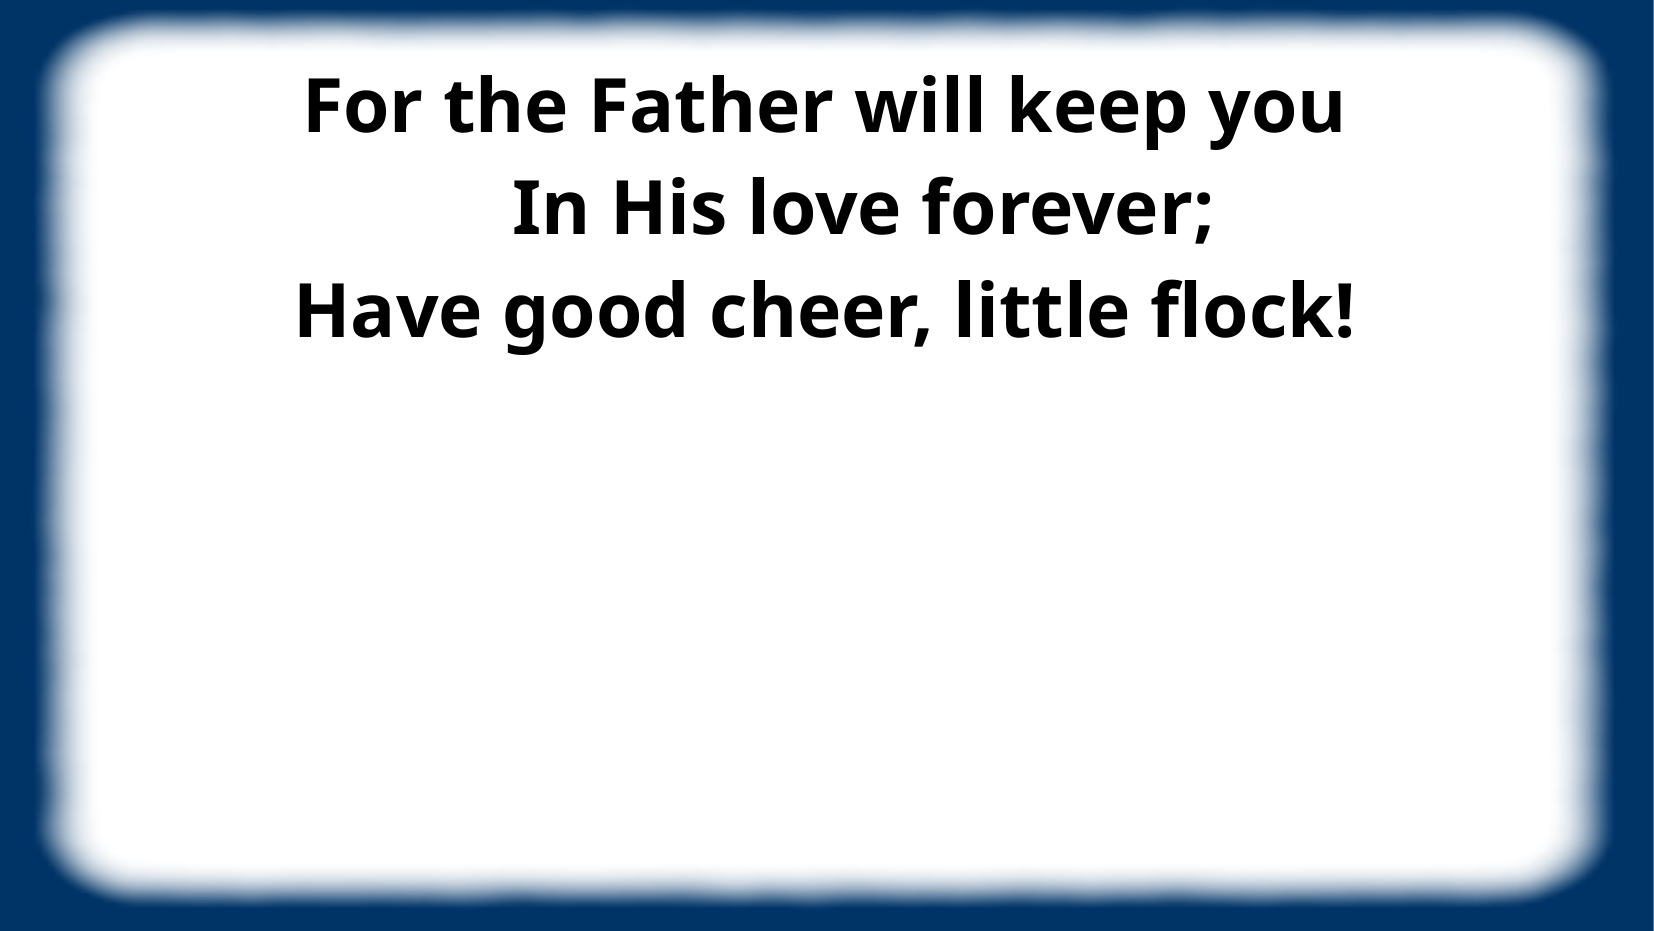

For the Father will keep you
 In His love forever;
Have good cheer, little flock!